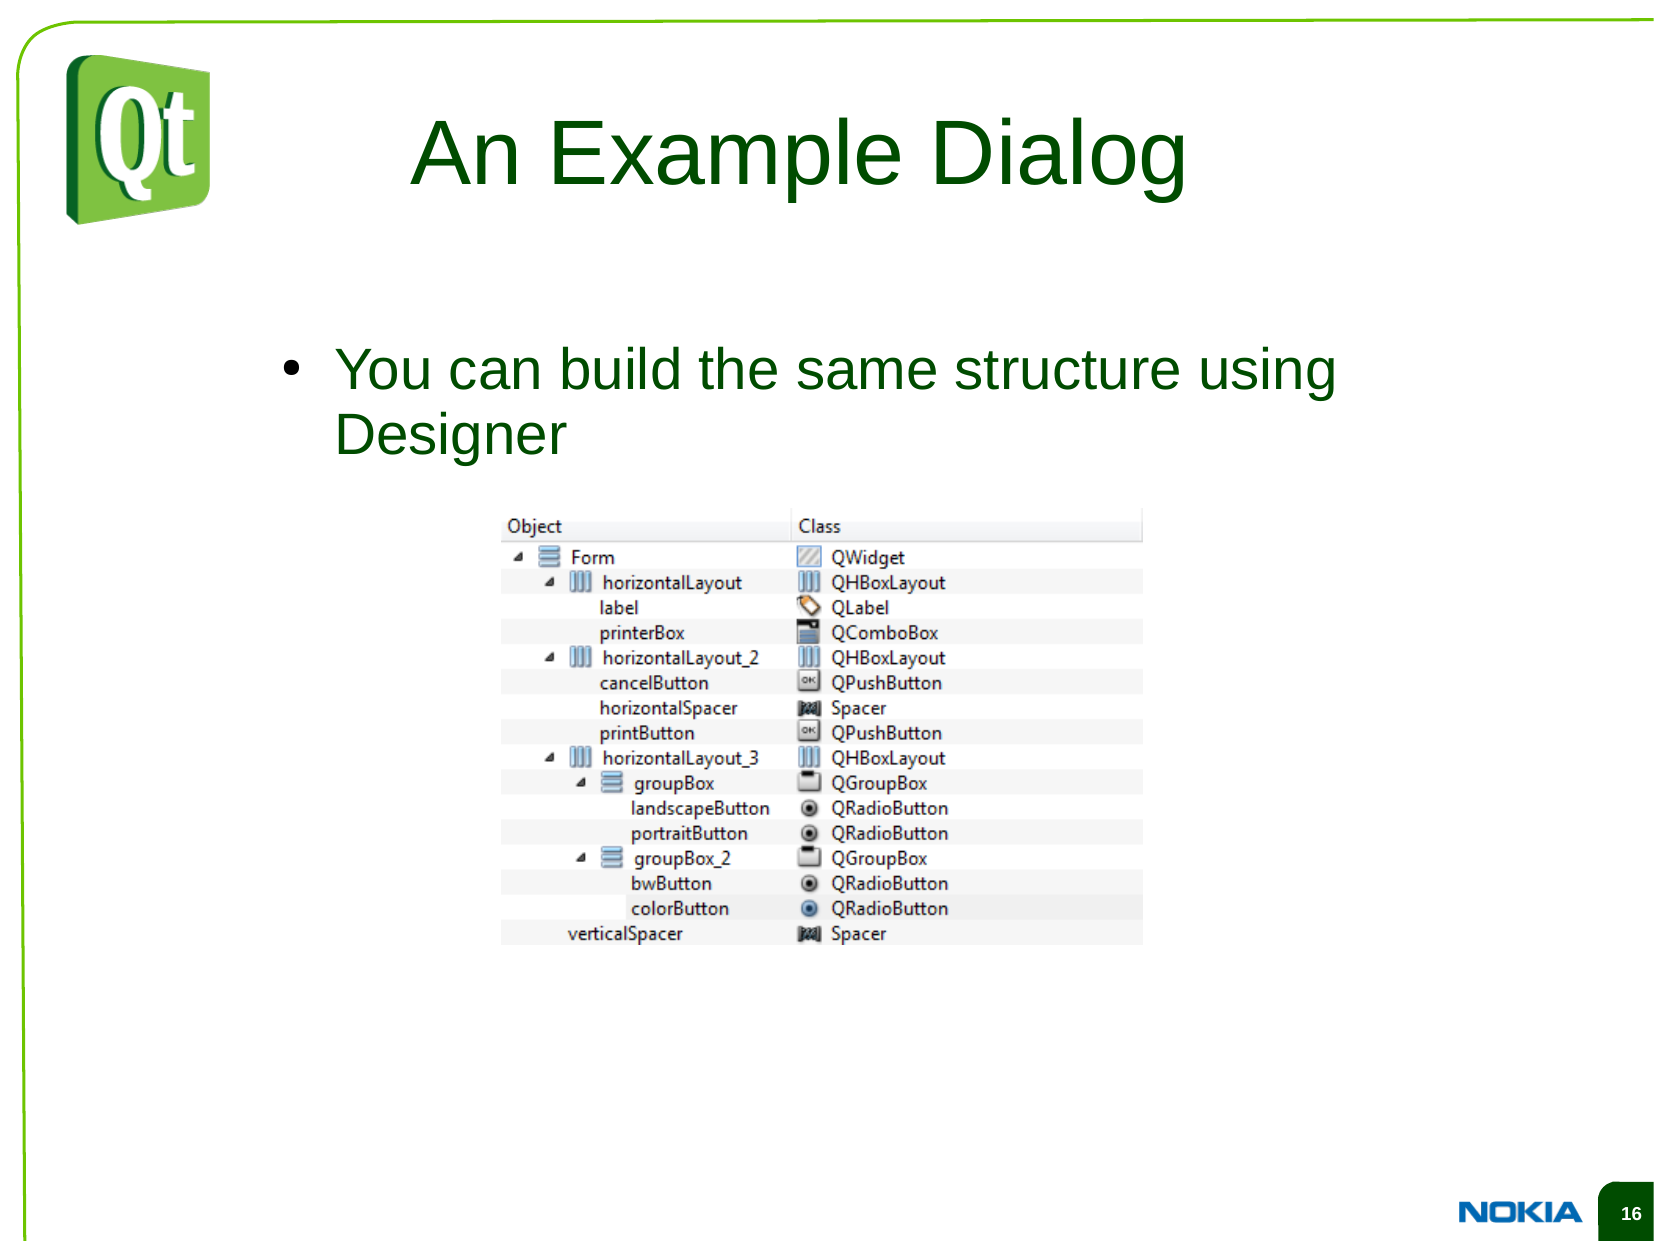

# An Example Dialog
You can build the same structure using Designer